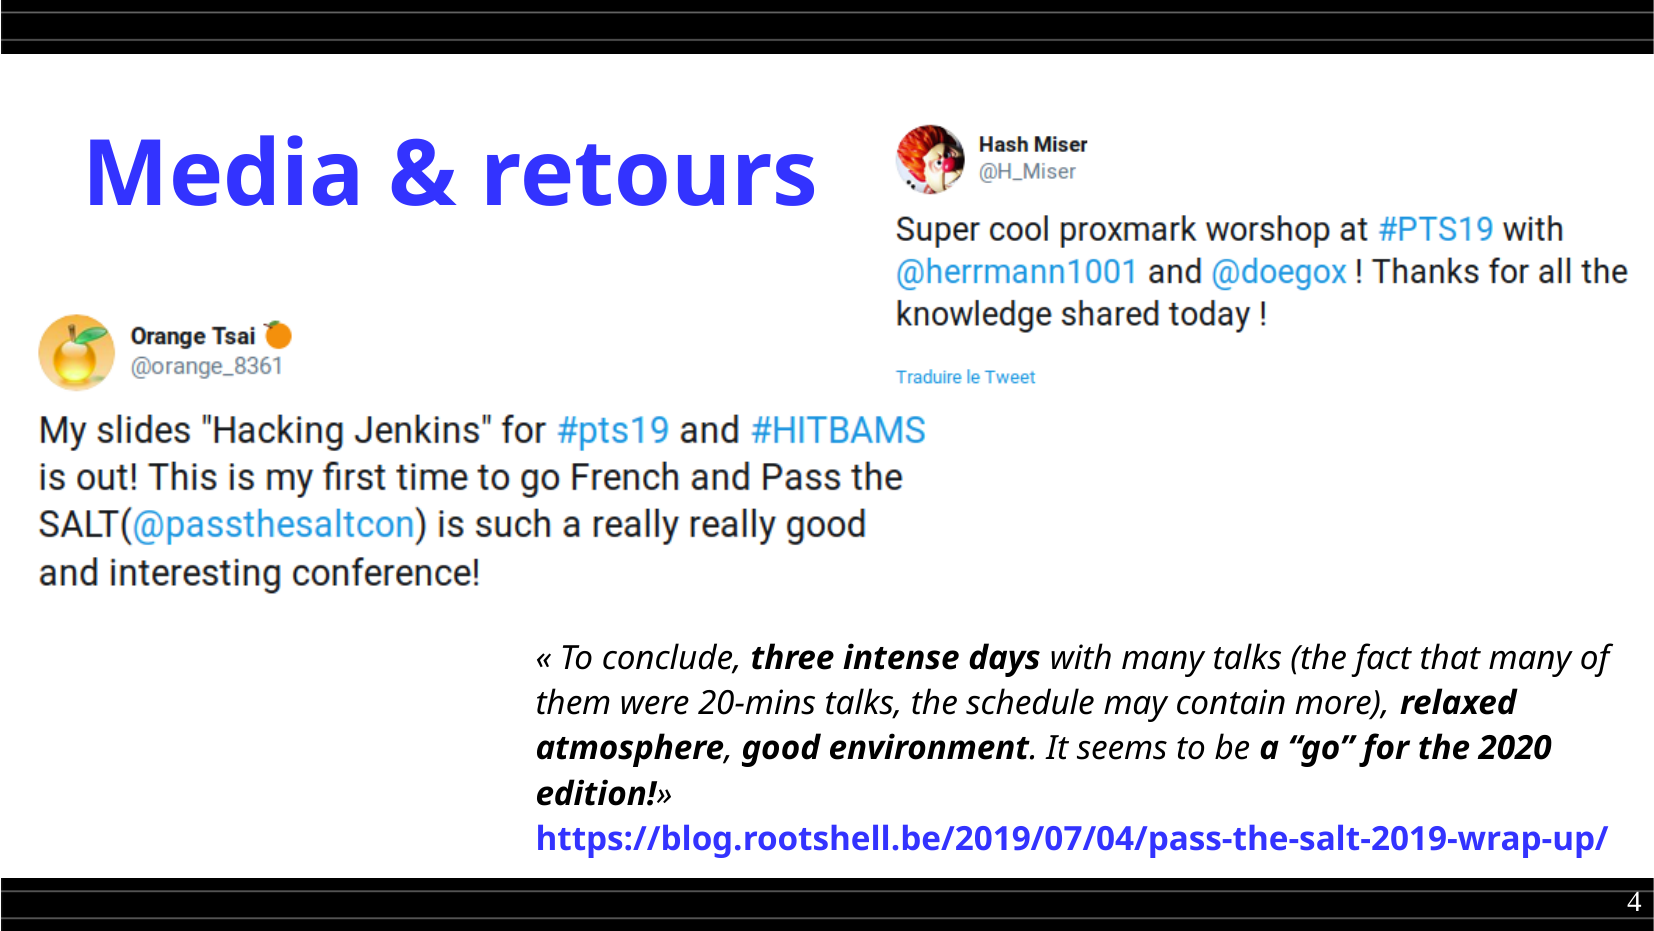

# Media & retours
« To conclude, three intense days with many talks (the fact that many of them were 20-mins talks, the schedule may contain more), relaxed atmosphere, good environment. It seems to be a “go” for the 2020 edition!»
https://blog.rootshell.be/2019/07/04/pass-the-salt-2019-wrap-up/